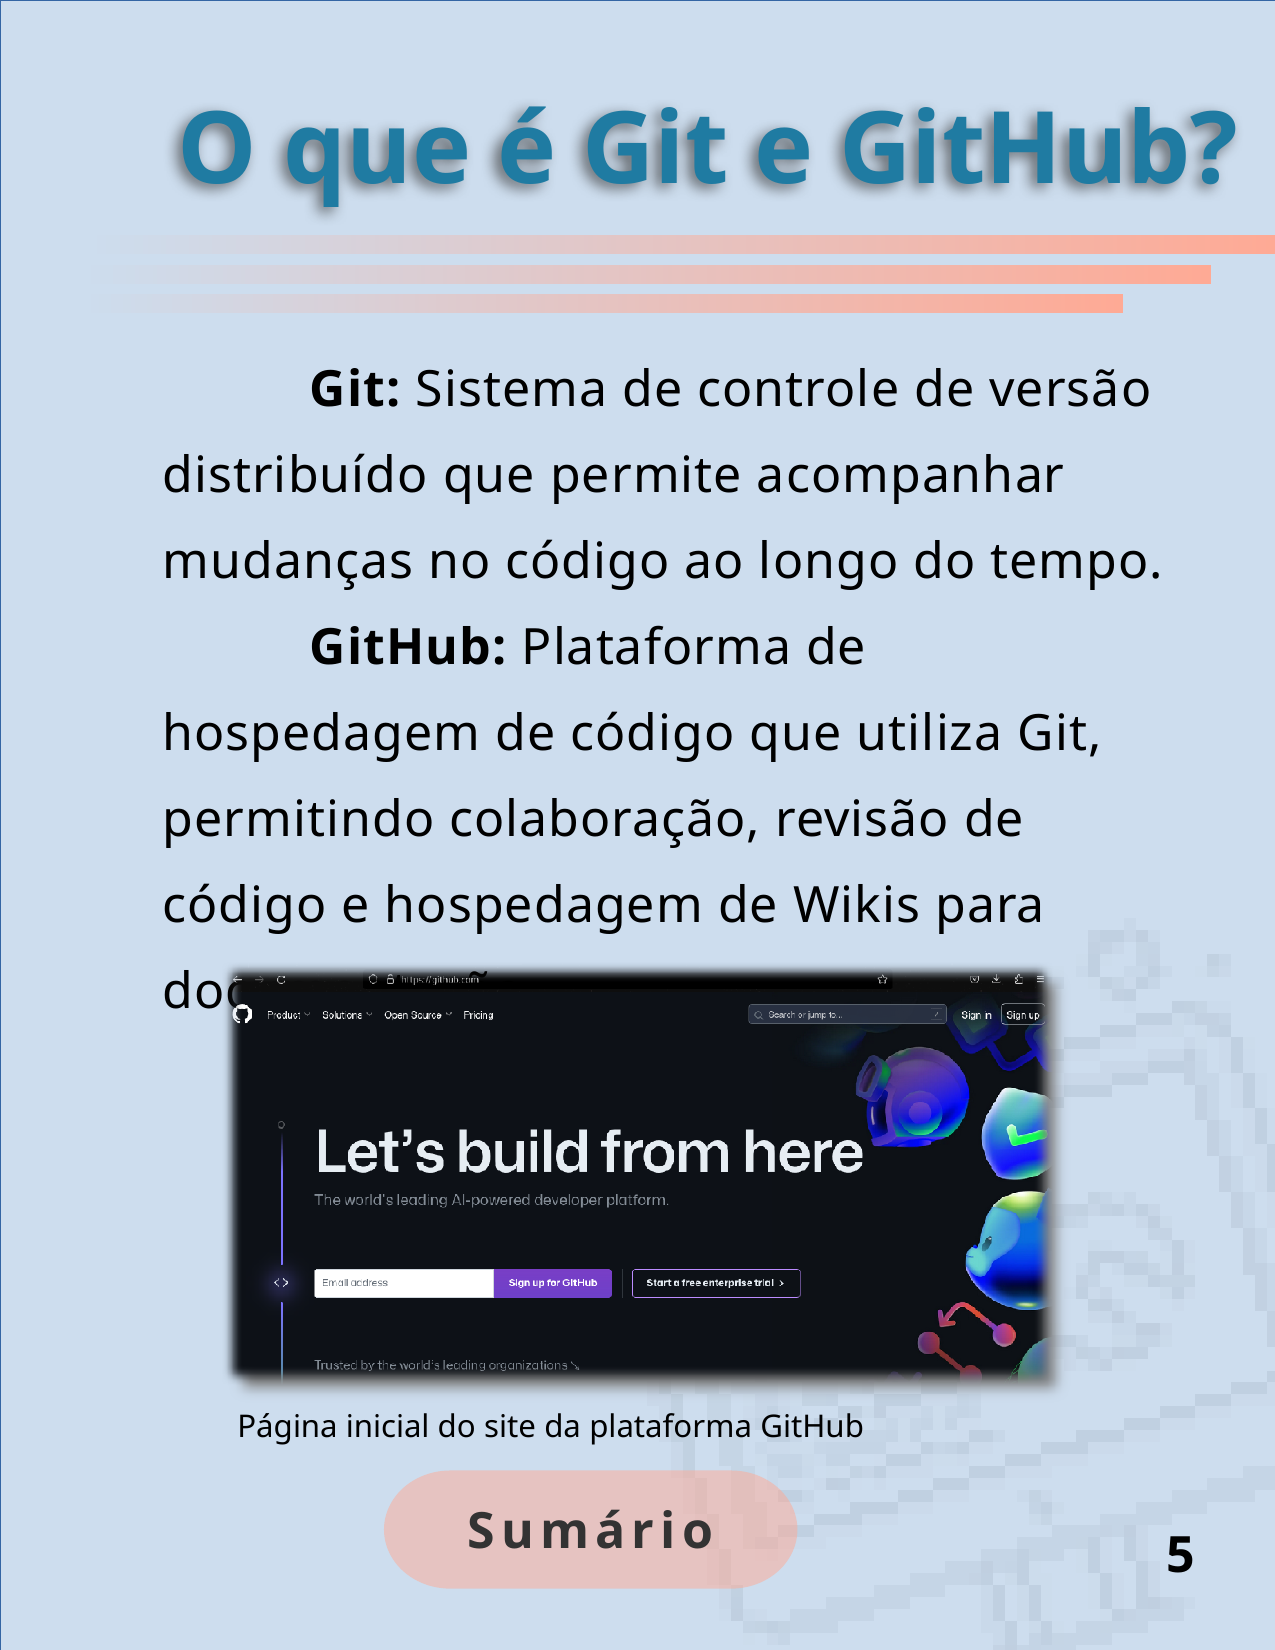

O que é Git e GitHub?
Git: Sistema de controle de versão distribuído que permite acompanhar mudanças no código ao longo do tempo.
GitHub: Plataforma de hospedagem de código que utiliza Git, permitindo colaboração, revisão de código e hospedagem de Wikis para documentação.
Página inicial do site da plataforma GitHub
Sumário
5